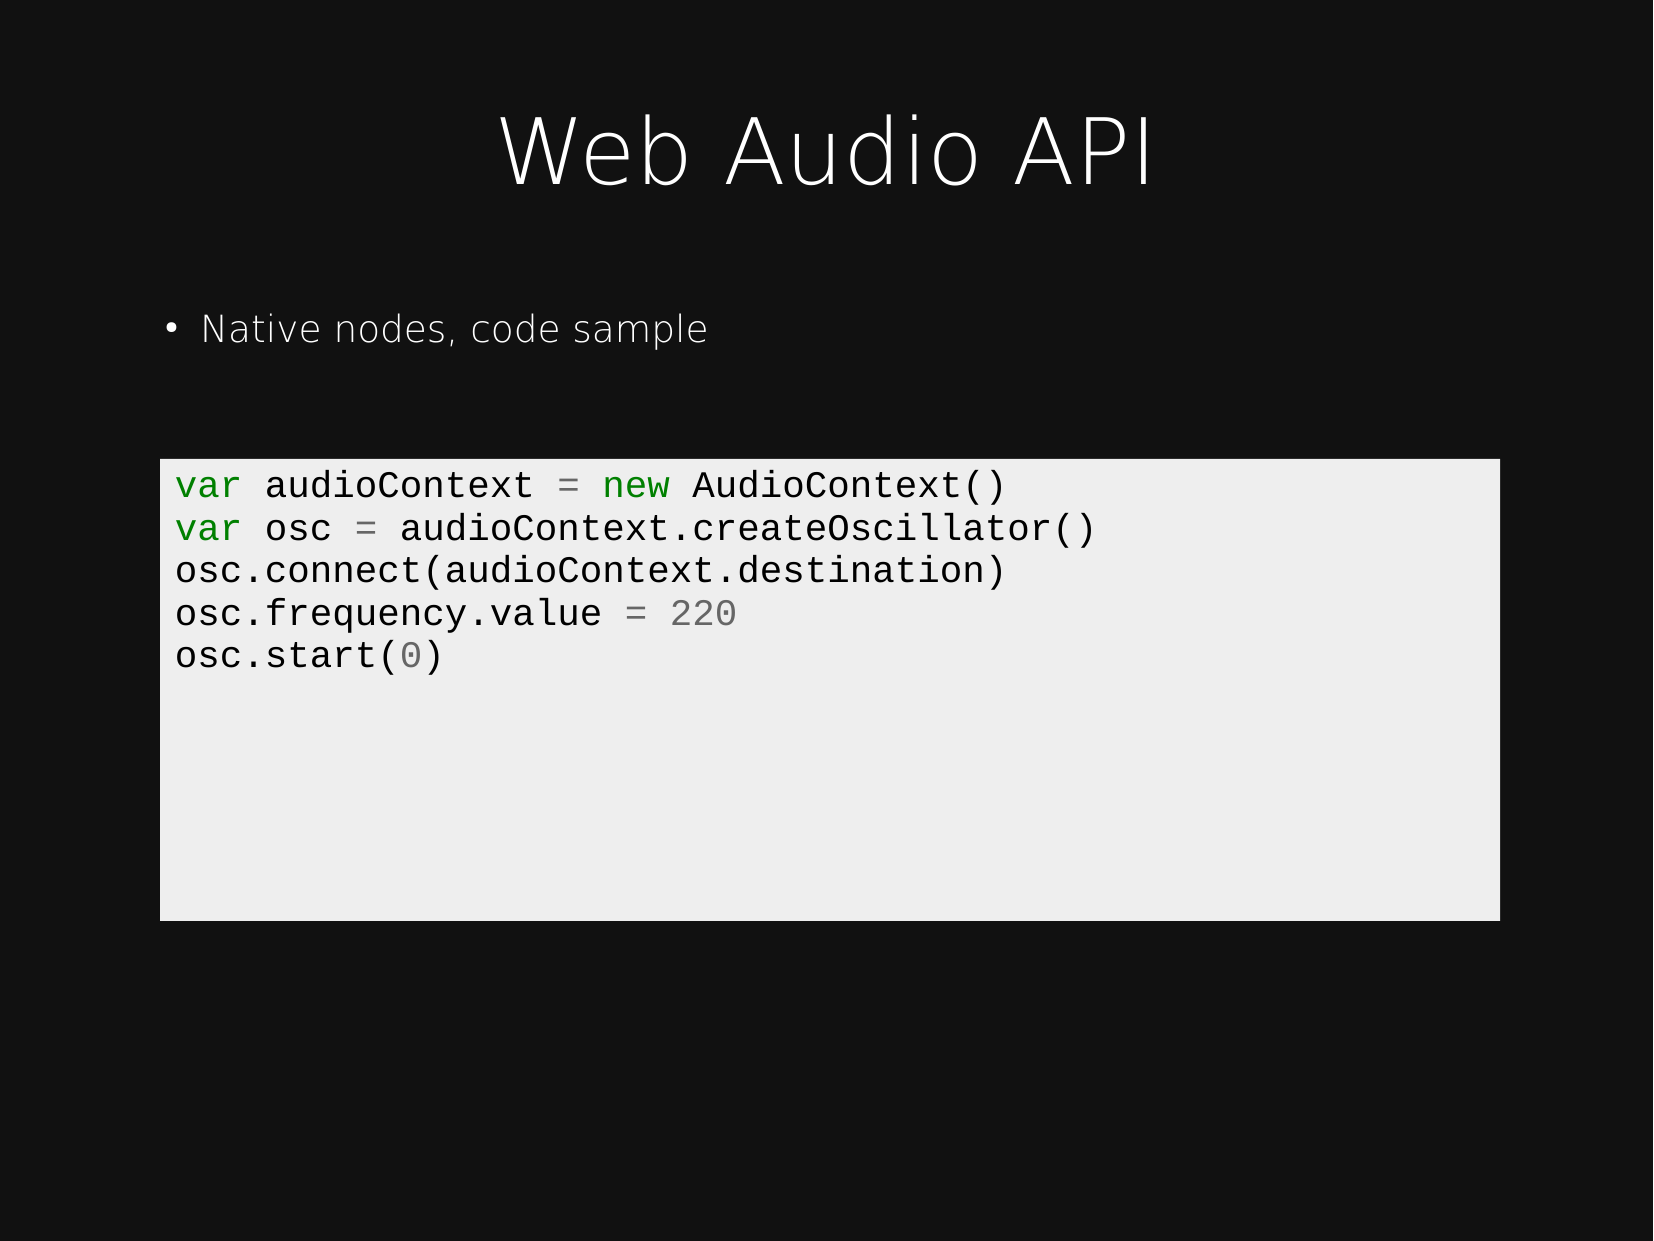

# Web Audio API
Native nodes, code sample
var audioContext = new AudioContext()
var osc = audioContext.createOscillator()
osc.connect(audioContext.destination)
osc.frequency.value = 220
osc.start(0)